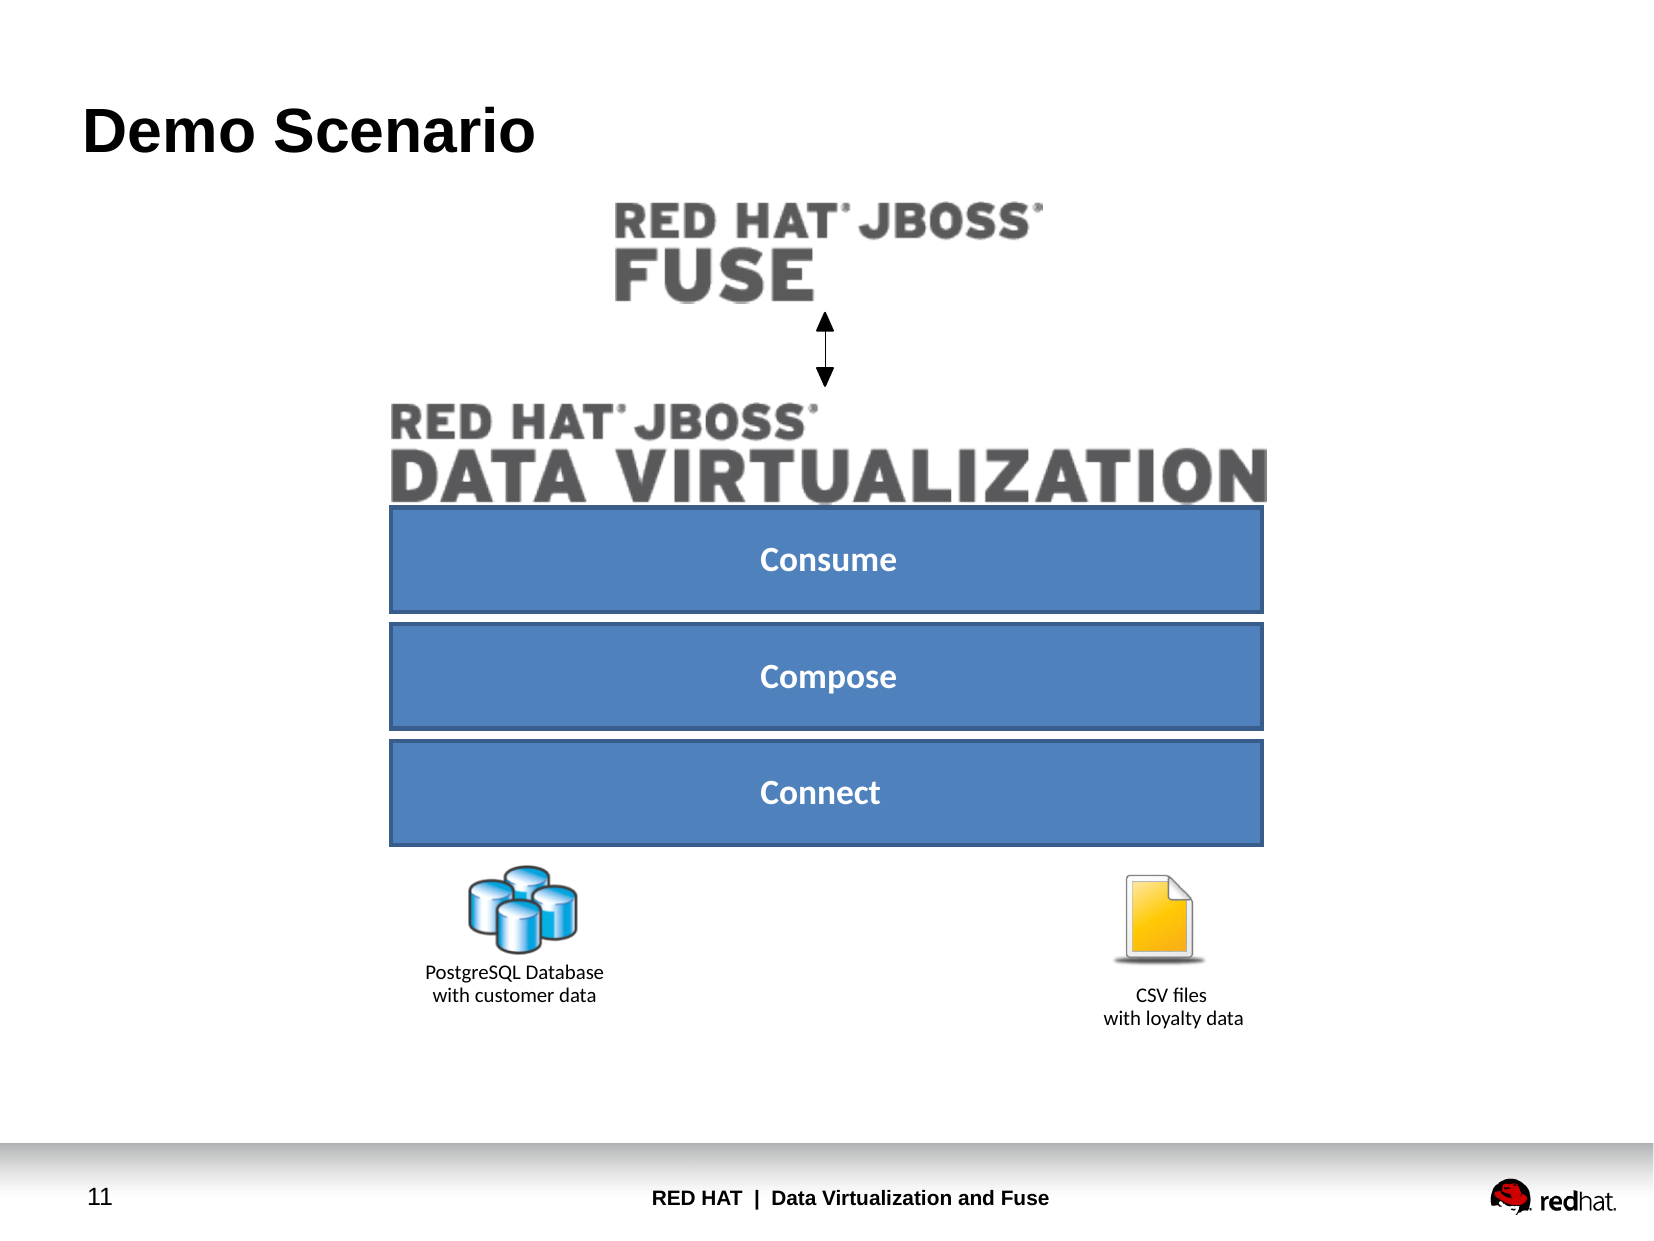

# Demo Scenario
Consume
Compose
Connect
PostgreSQL Database
with customer data
CSV files
with loyalty data